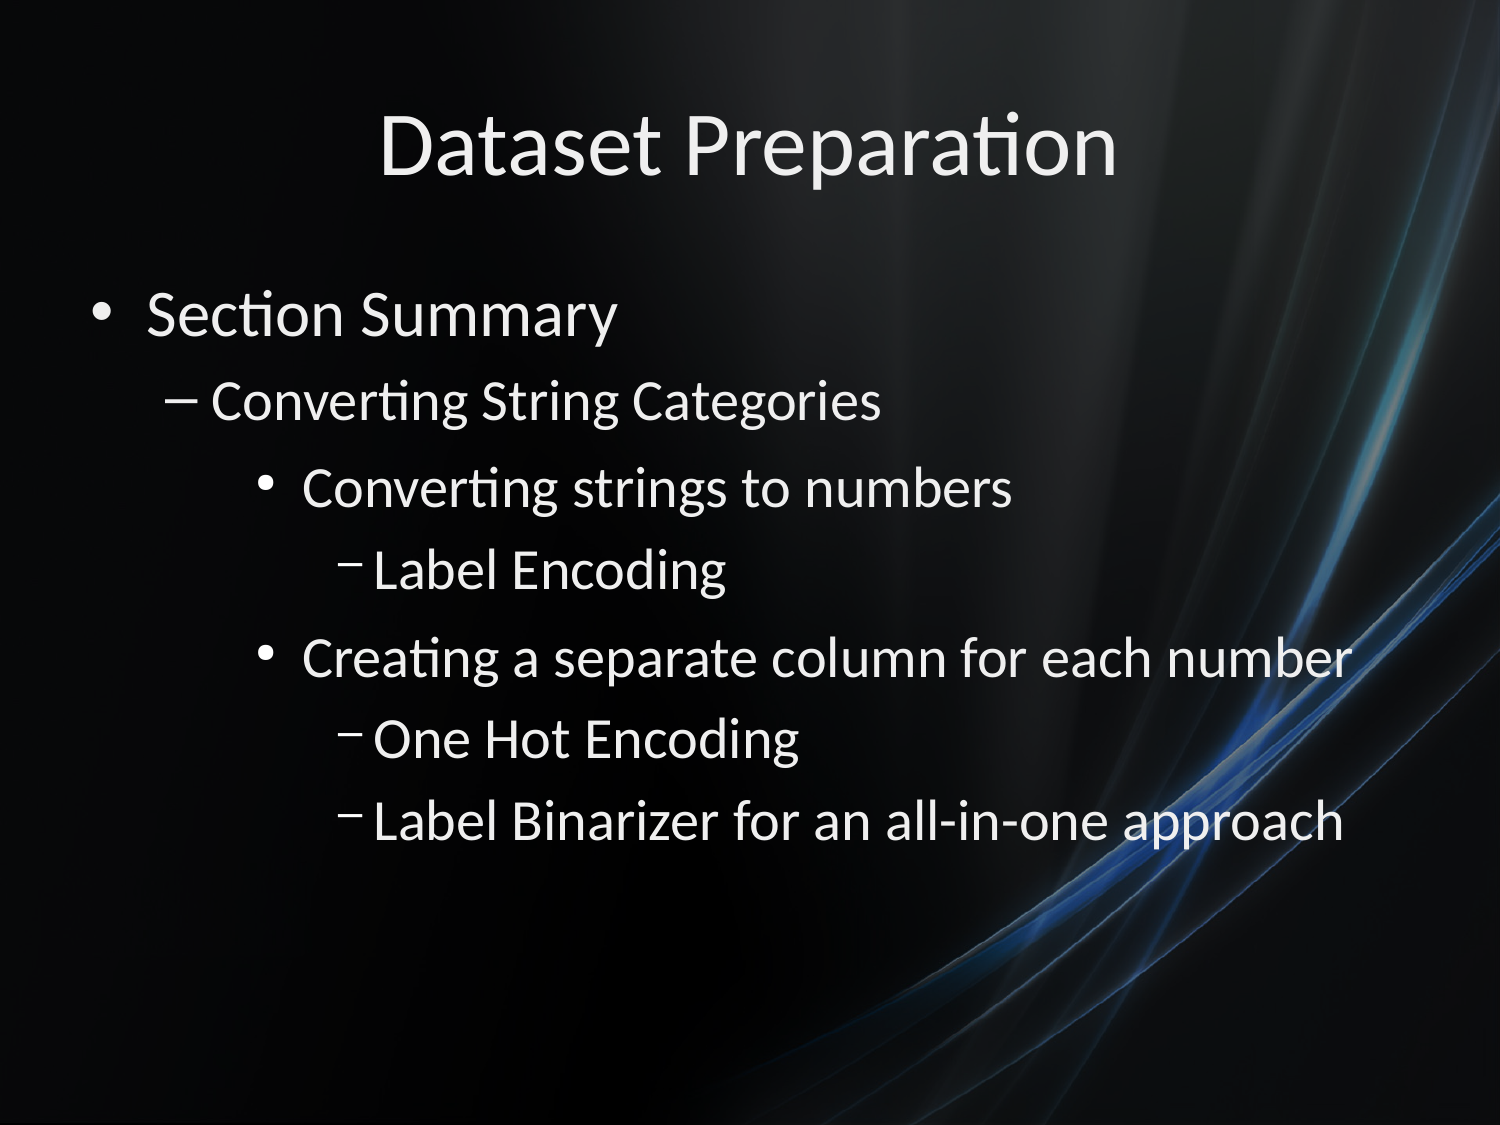

# Dataset Preparation
Section Summary
Converting String Categories
Converting strings to numbers
Label Encoding
Creating a separate column for each number
One Hot Encoding
Label Binarizer for an all-in-one approach